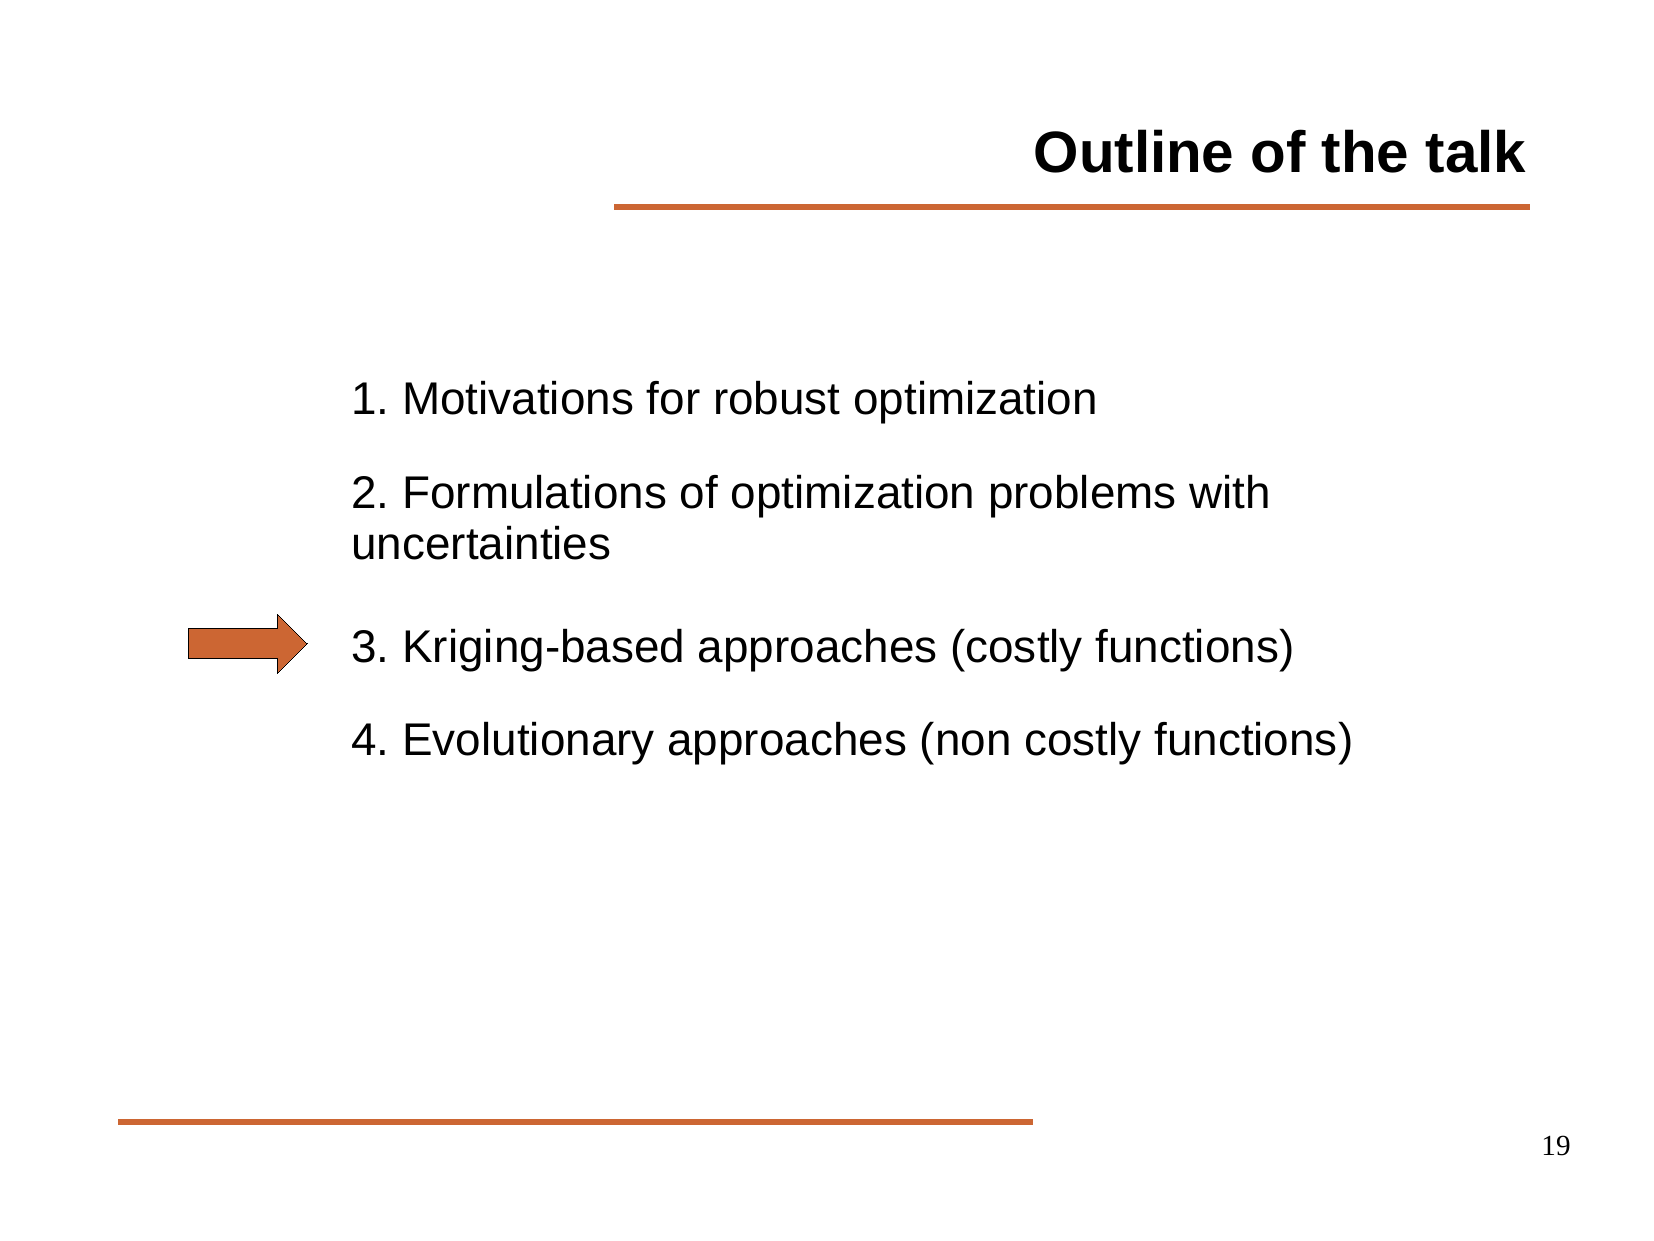

Outline of the talk
1. Motivations for robust optimization
2. Formulations of optimization problems with uncertainties
3. Kriging-based approaches (costly functions)
4. Evolutionary approaches (non costly functions)
19